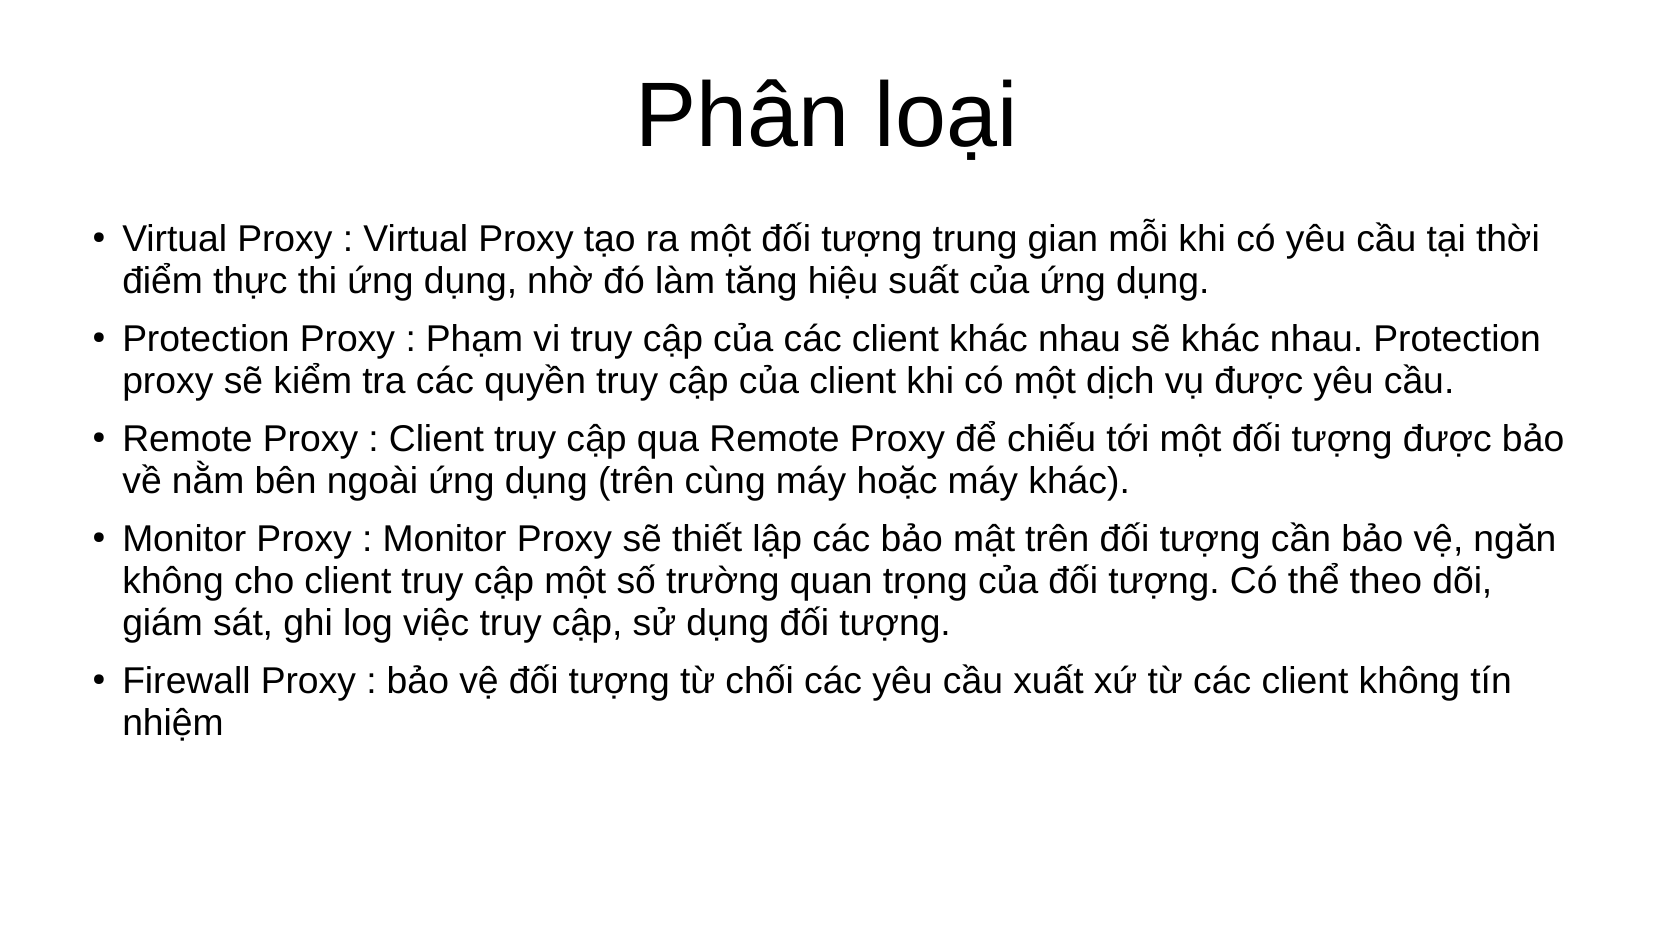

# Phân loại
Virtual Proxy : Virtual Proxy tạo ra một đối tượng trung gian mỗi khi có yêu cầu tại thời điểm thực thi ứng dụng, nhờ đó làm tăng hiệu suất của ứng dụng.
Protection Proxy : Phạm vi truy cập của các client khác nhau sẽ khác nhau. Protection proxy sẽ kiểm tra các quyền truy cập của client khi có một dịch vụ được yêu cầu.
Remote Proxy : Client truy cập qua Remote Proxy để chiếu tới một đối tượng được bảo về nằm bên ngoài ứng dụng (trên cùng máy hoặc máy khác).
Monitor Proxy : Monitor Proxy sẽ thiết lập các bảo mật trên đối tượng cần bảo vệ, ngăn không cho client truy cập một số trường quan trọng của đối tượng. Có thể theo dõi, giám sát, ghi log việc truy cập, sử dụng đối tượng.
Firewall Proxy : bảo vệ đối tượng từ chối các yêu cầu xuất xứ từ các client không tín nhiệm